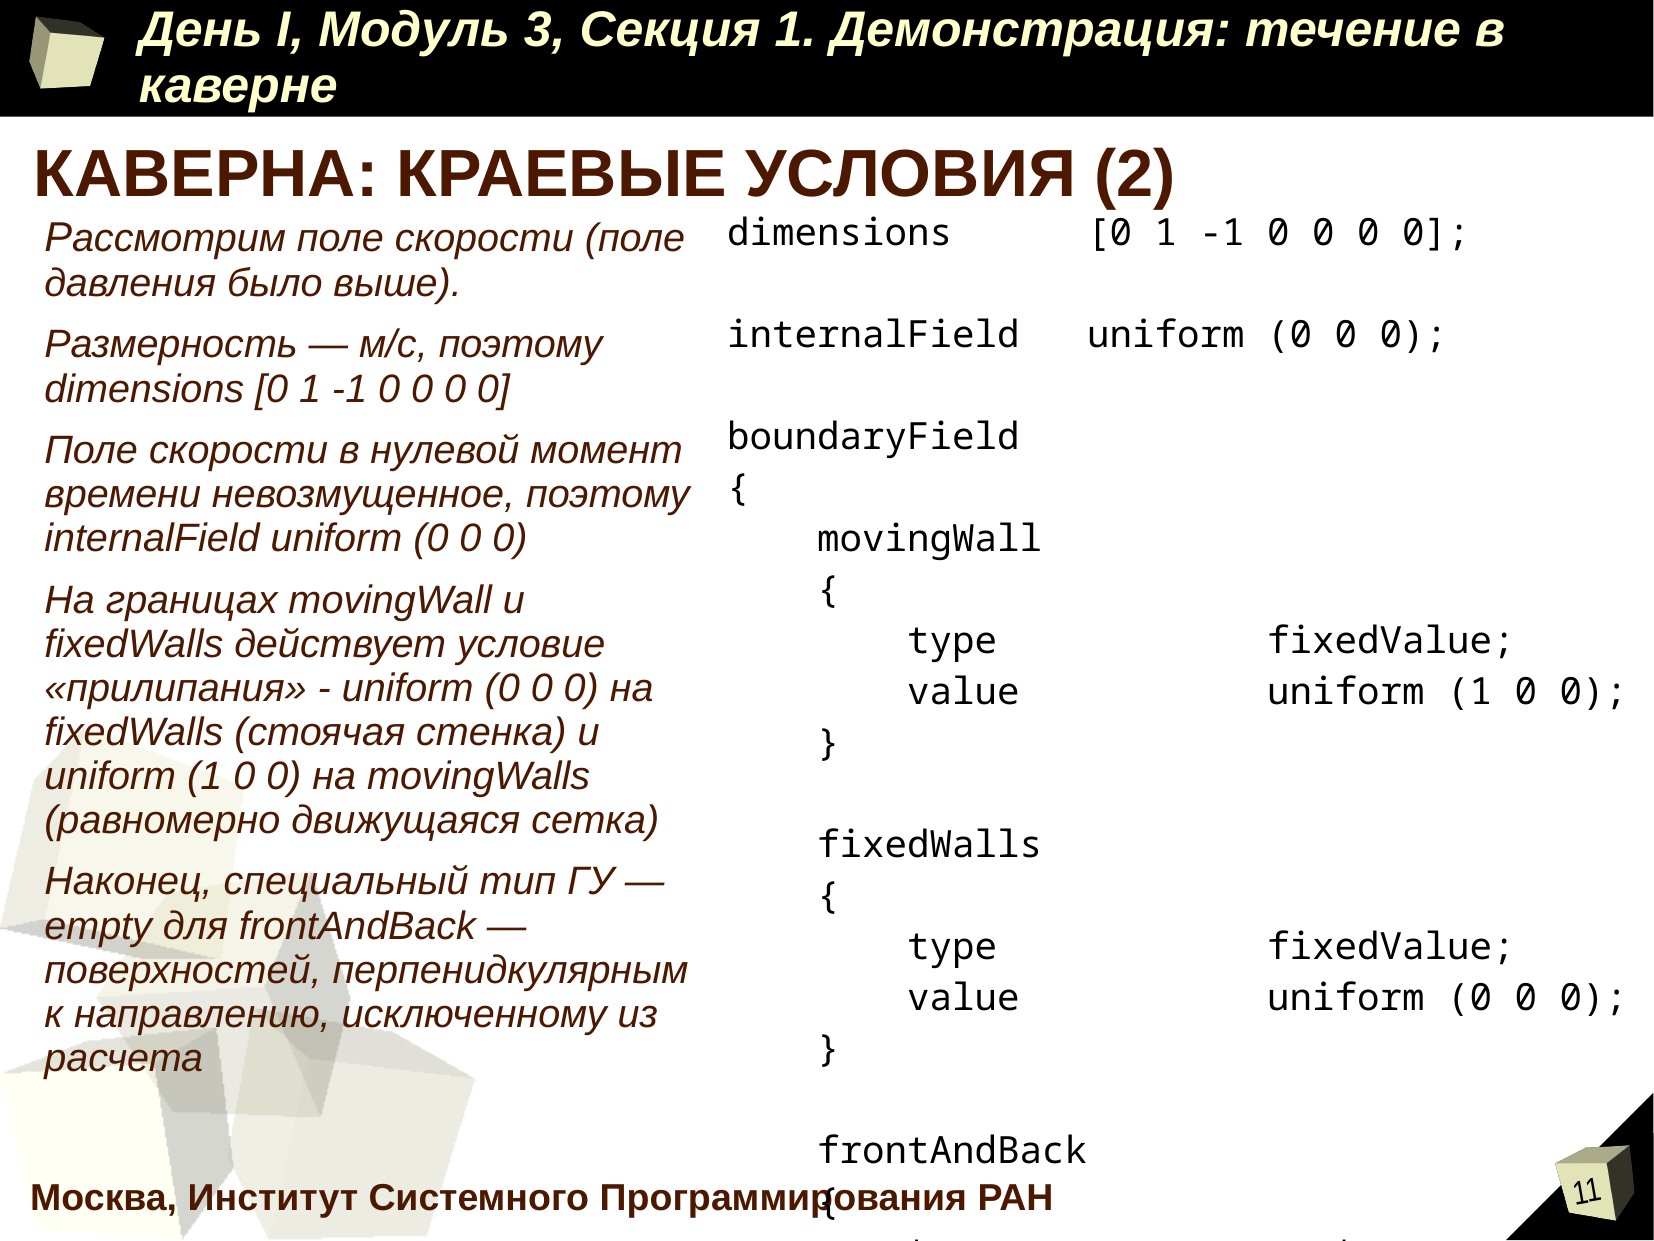

КАВЕРНА: КРАЕВЫЕ УСЛОВИЯ (2)
dimensions [0 1 -1 0 0 0 0];
internalField uniform (0 0 0);
boundaryField
{
 movingWall
 {
 type fixedValue;
 value uniform (1 0 0);
 }
 fixedWalls
 {
 type fixedValue;
 value uniform (0 0 0);
 }
 frontAndBack
 {
 type empty;
 }
}
Рассмотрим поле скорости (поле давления было выше).
Размерность — м/с, поэтому dimensions [0 1 -1 0 0 0 0]
Поле скорости в нулевой момент времени невозмущенное, поэтому internalField uniform (0 0 0)
На границах movingWall и fixedWalls действует условие «прилипания» - uniform (0 0 0) на fixedWalls (стоячая стенка) и uniform (1 0 0) на movingWalls (равномерно движущаяся сетка)
Наконец, специальный тип ГУ — empty для frontAndBack — поверхностей, перпенидкулярным к направлению, исключенному из расчета